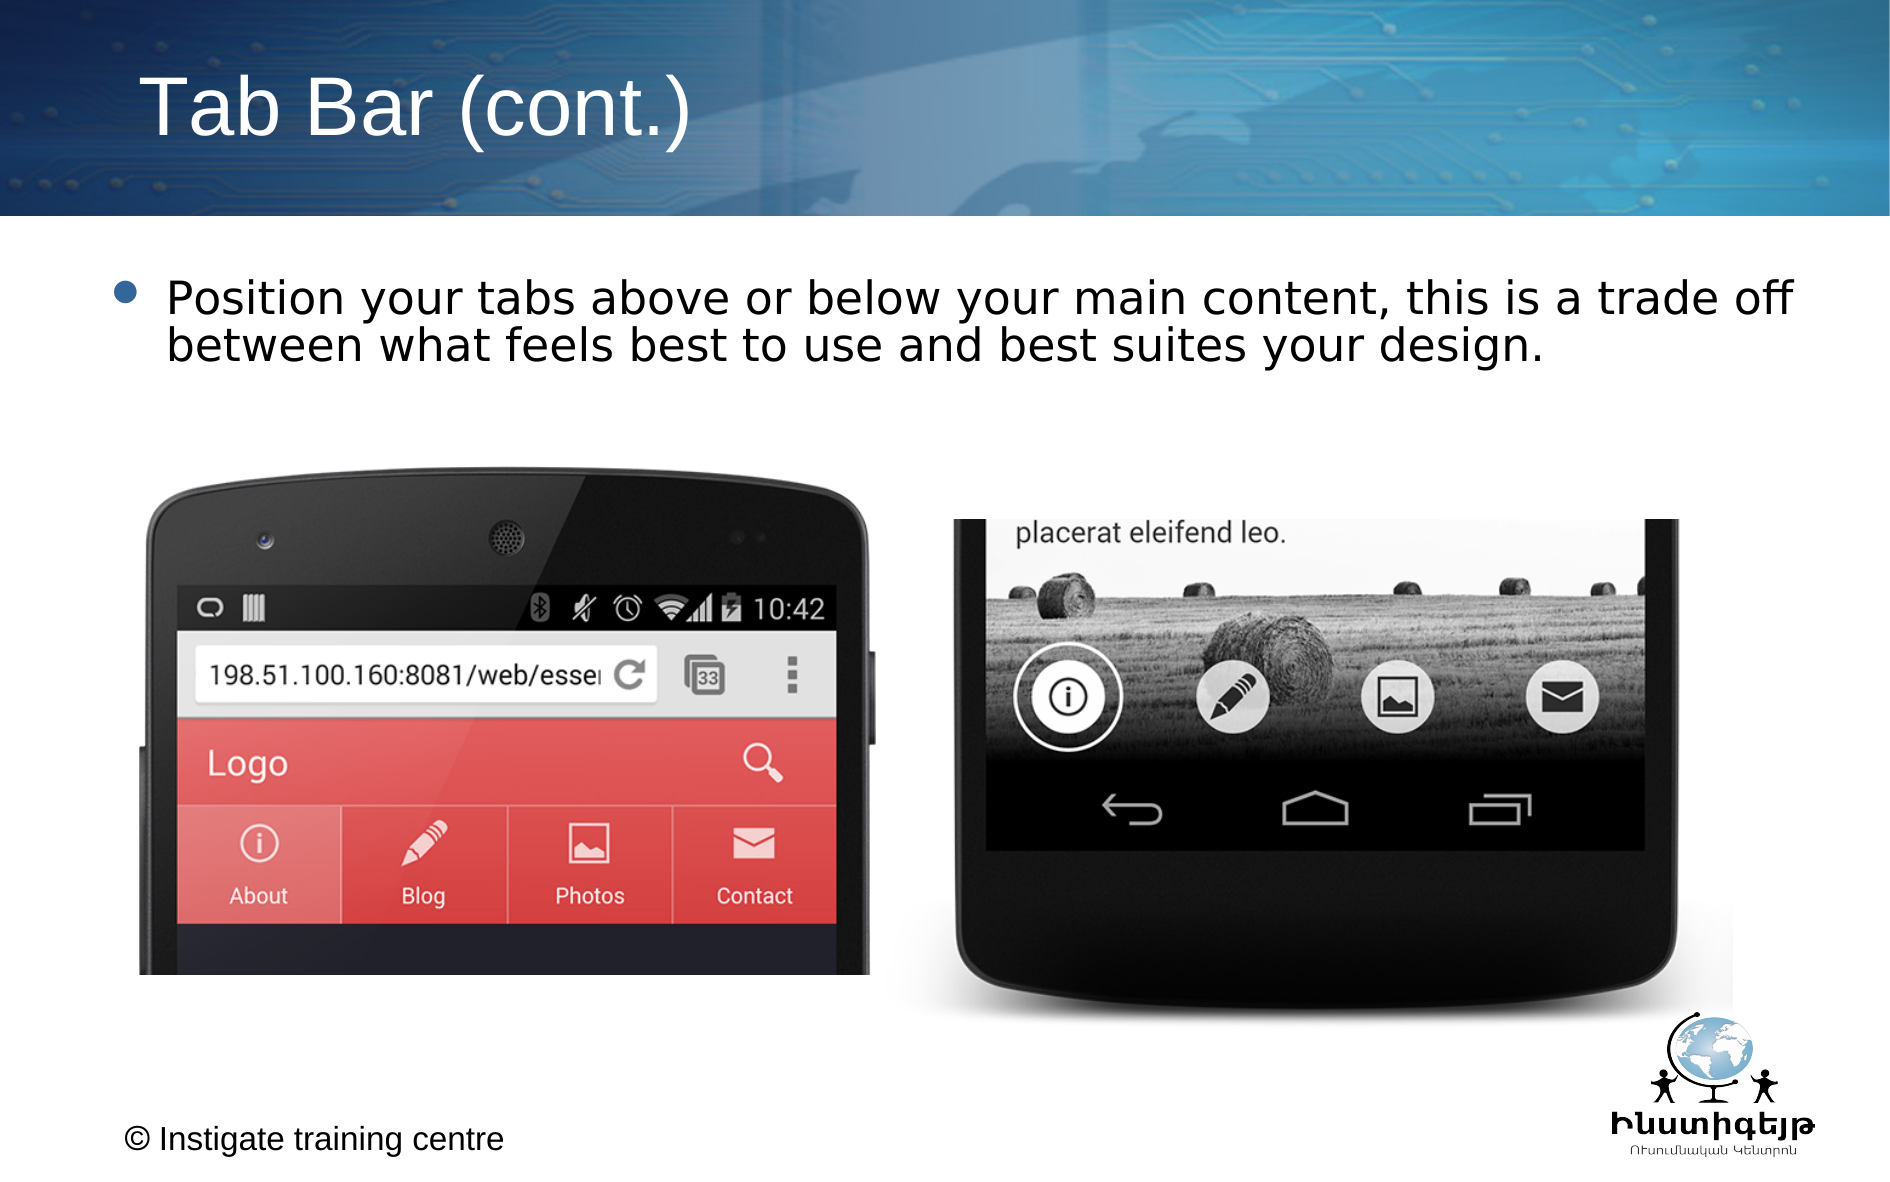

Tab Bar (cont.)
# Position your tabs above or below your main content, this is a trade off between what feels best to use and best suites your design.